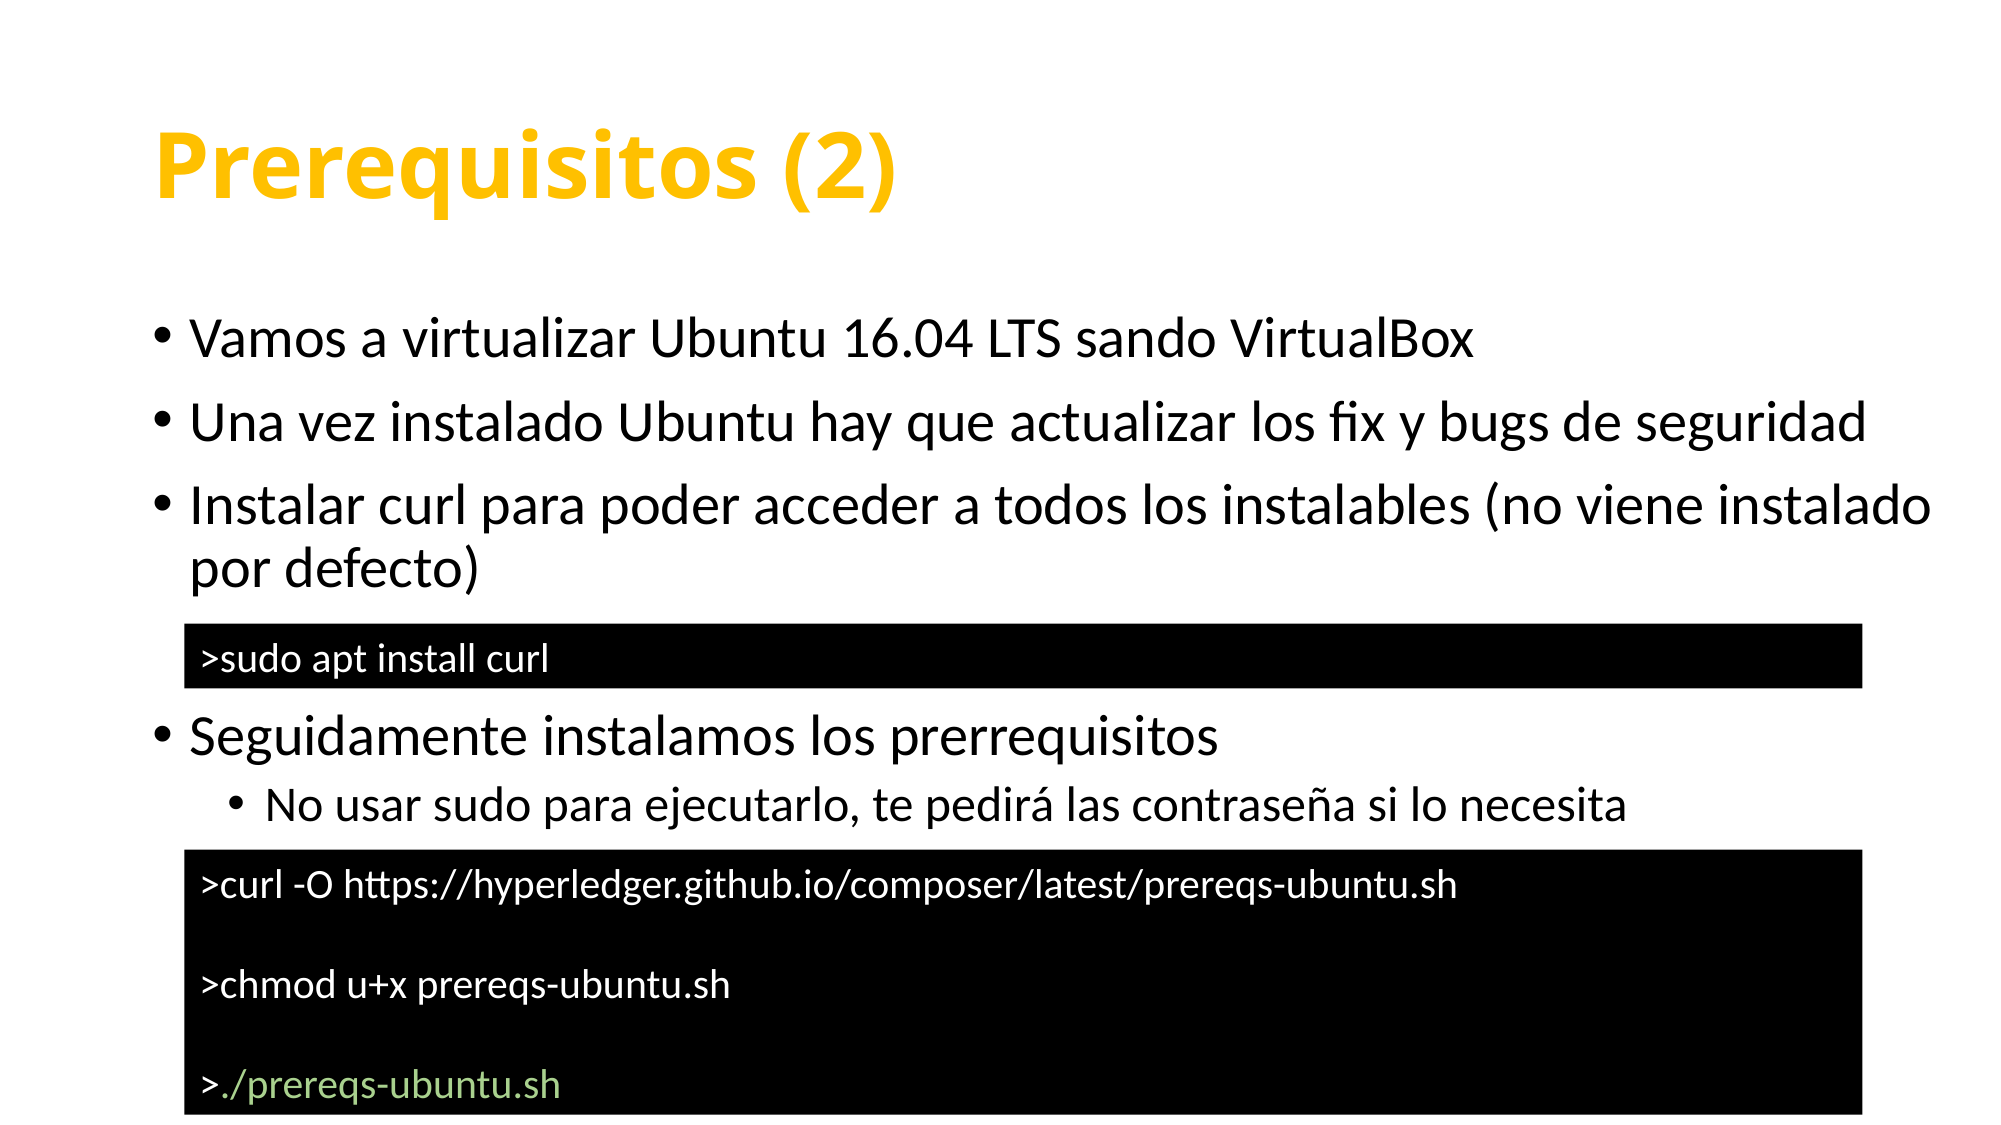

# Prerequisitos (2)
Vamos a virtualizar Ubuntu 16.04 LTS sando VirtualBox
Una vez instalado Ubuntu hay que actualizar los fix y bugs de seguridad
Instalar curl para poder acceder a todos los instalables (no viene instalado por defecto)
Seguidamente instalamos los prerrequisitos
No usar sudo para ejecutarlo, te pedirá las contraseña si lo necesita
>sudo apt install curl
>curl -O https://hyperledger.github.io/composer/latest/prereqs-ubuntu.sh
>chmod u+x prereqs-ubuntu.sh
>./prereqs-ubuntu.sh